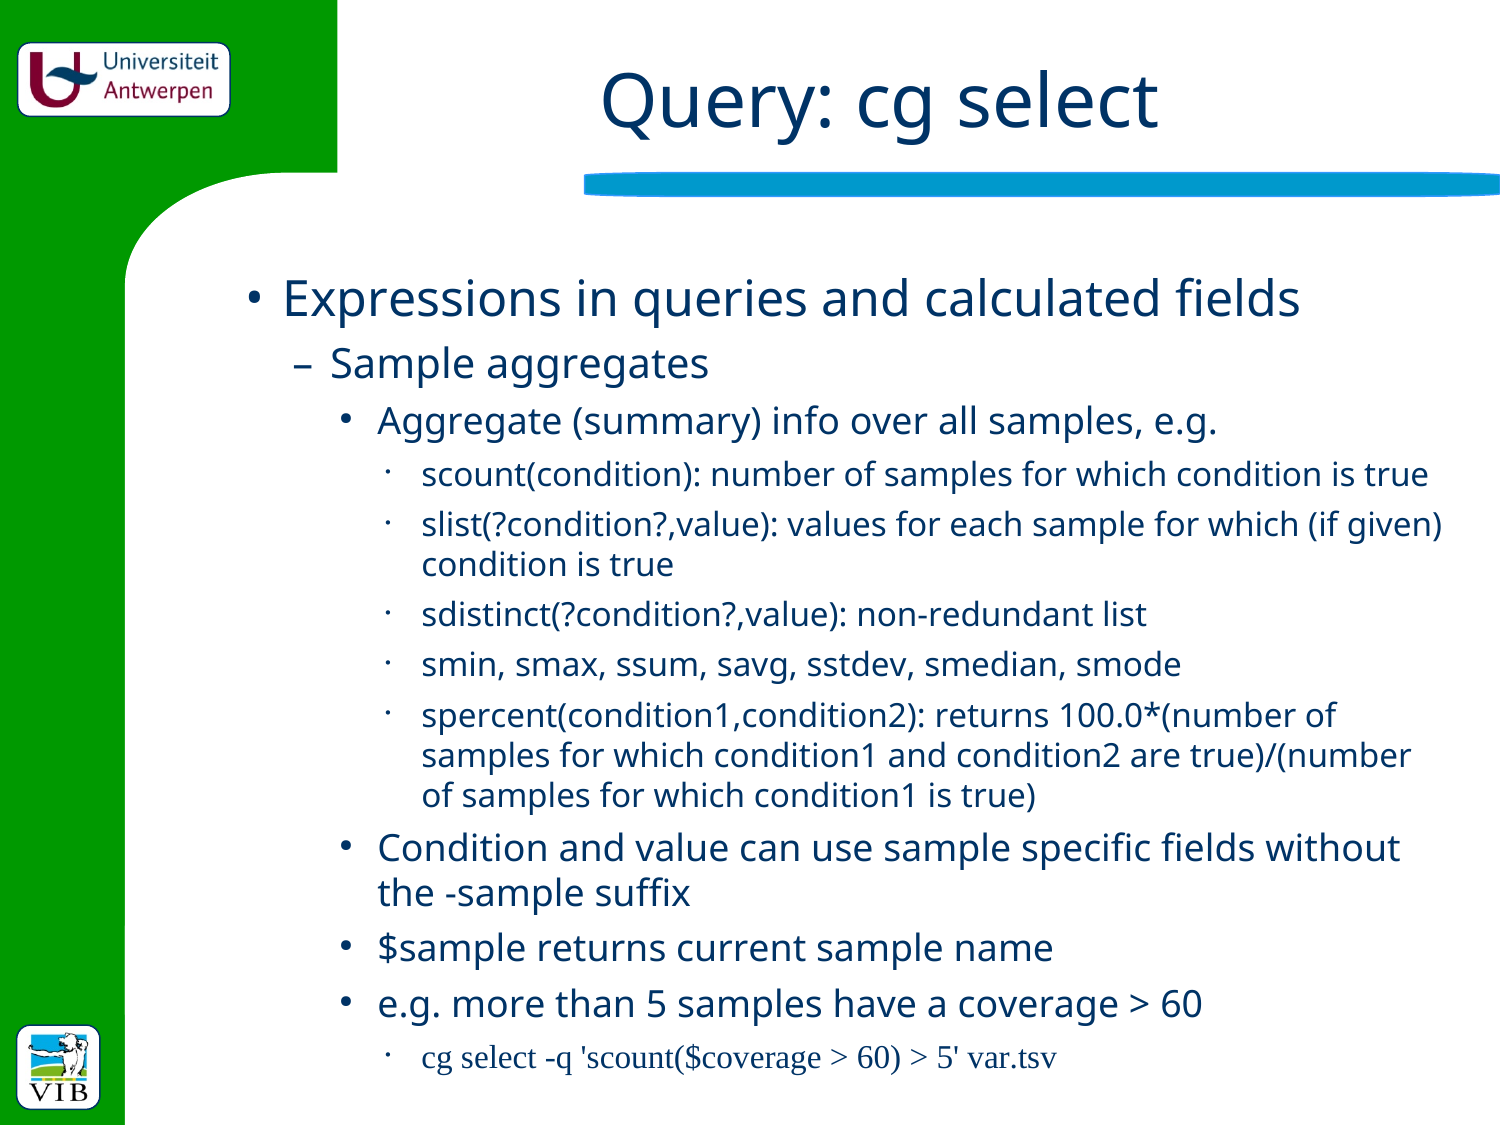

# Query: cg select
Expressions in queries and calculated fields
Sample aggregates
Aggregate (summary) info over all samples, e.g.
scount(condition): number of samples for which condition is true
slist(?condition?,value): values for each sample for which (if given) condition is true
sdistinct(?condition?,value): non-redundant list
smin, smax, ssum, savg, sstdev, smedian, smode
spercent(condition1,condition2): returns 100.0*(number of samples for which condition1 and condition2 are true)/(number of samples for which condition1 is true)
Condition and value can use sample specific fields without the -sample suffix
$sample returns current sample name
e.g. more than 5 samples have a coverage > 60
cg select -q 'scount($coverage > 60) > 5' var.tsv